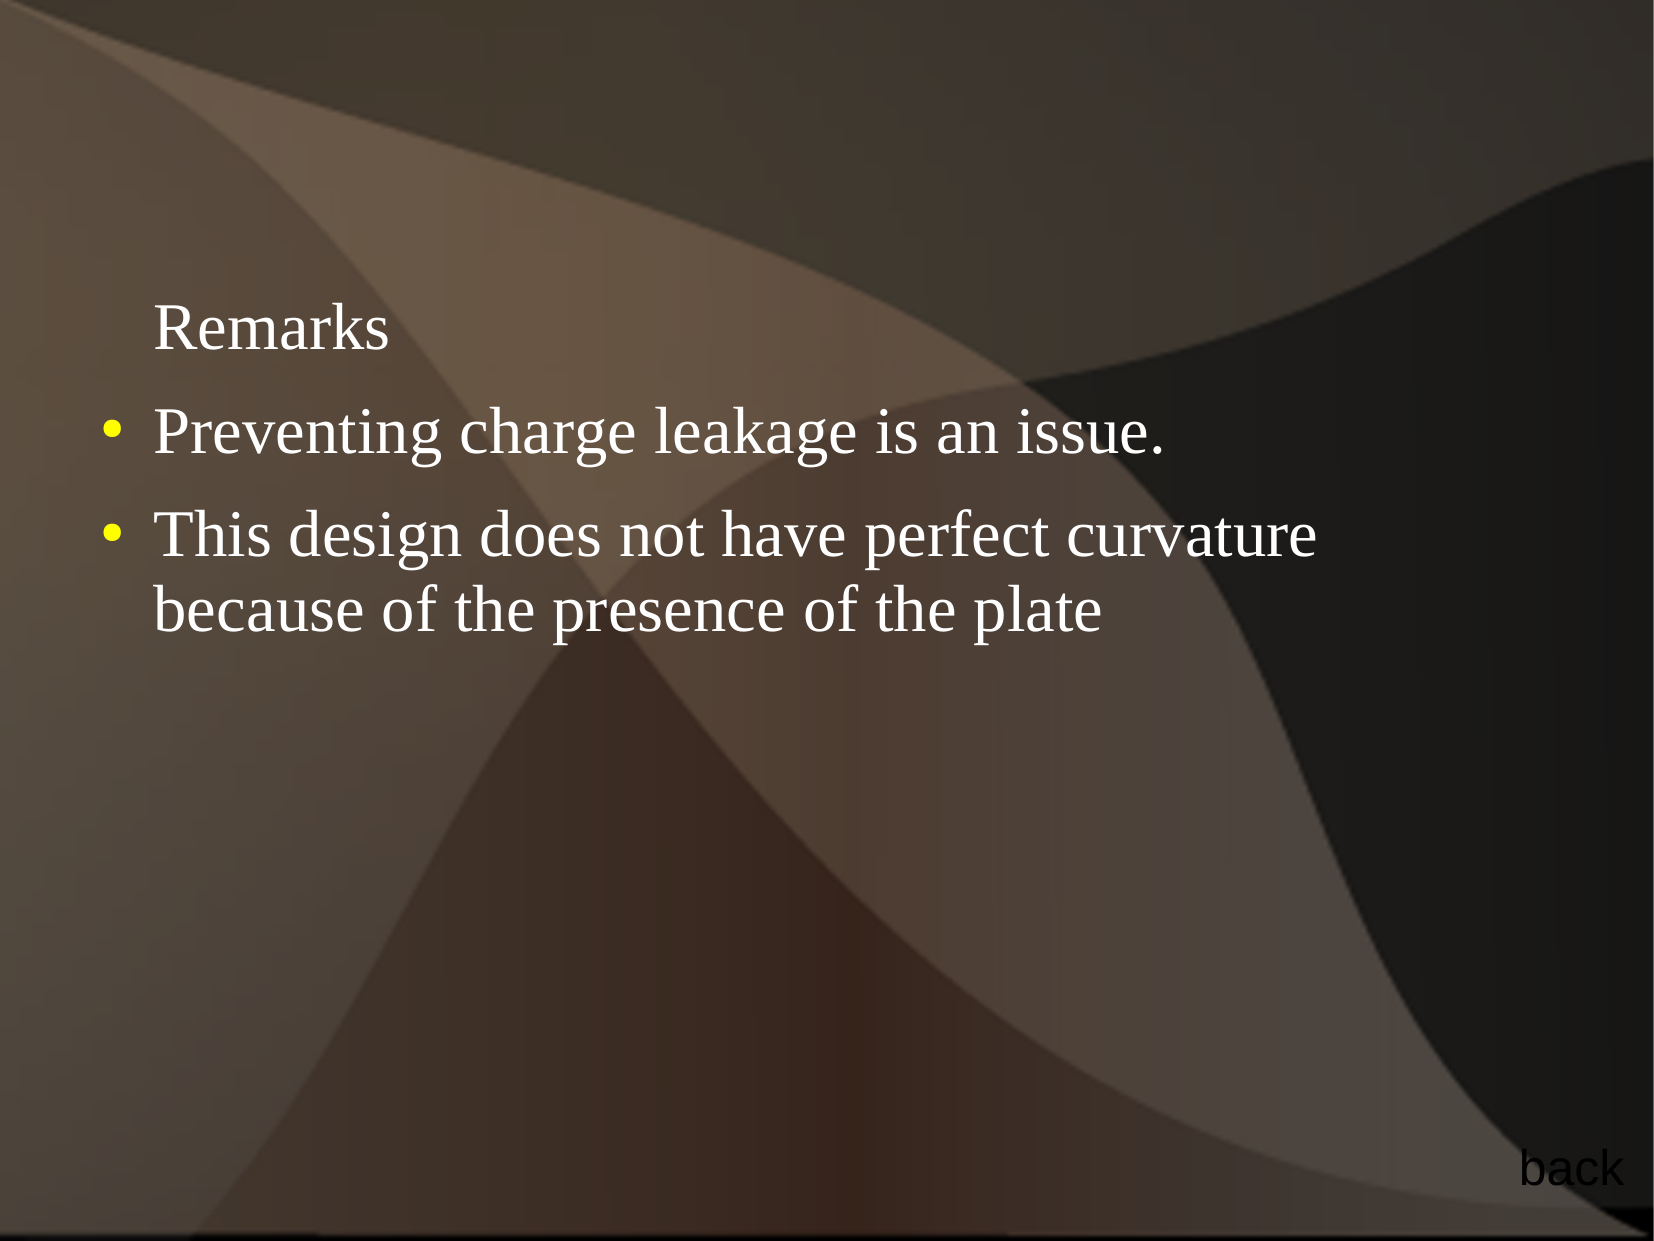

# Remarks
Preventing charge leakage is an issue.
This design does not have perfect curvature because of the presence of the plate
back